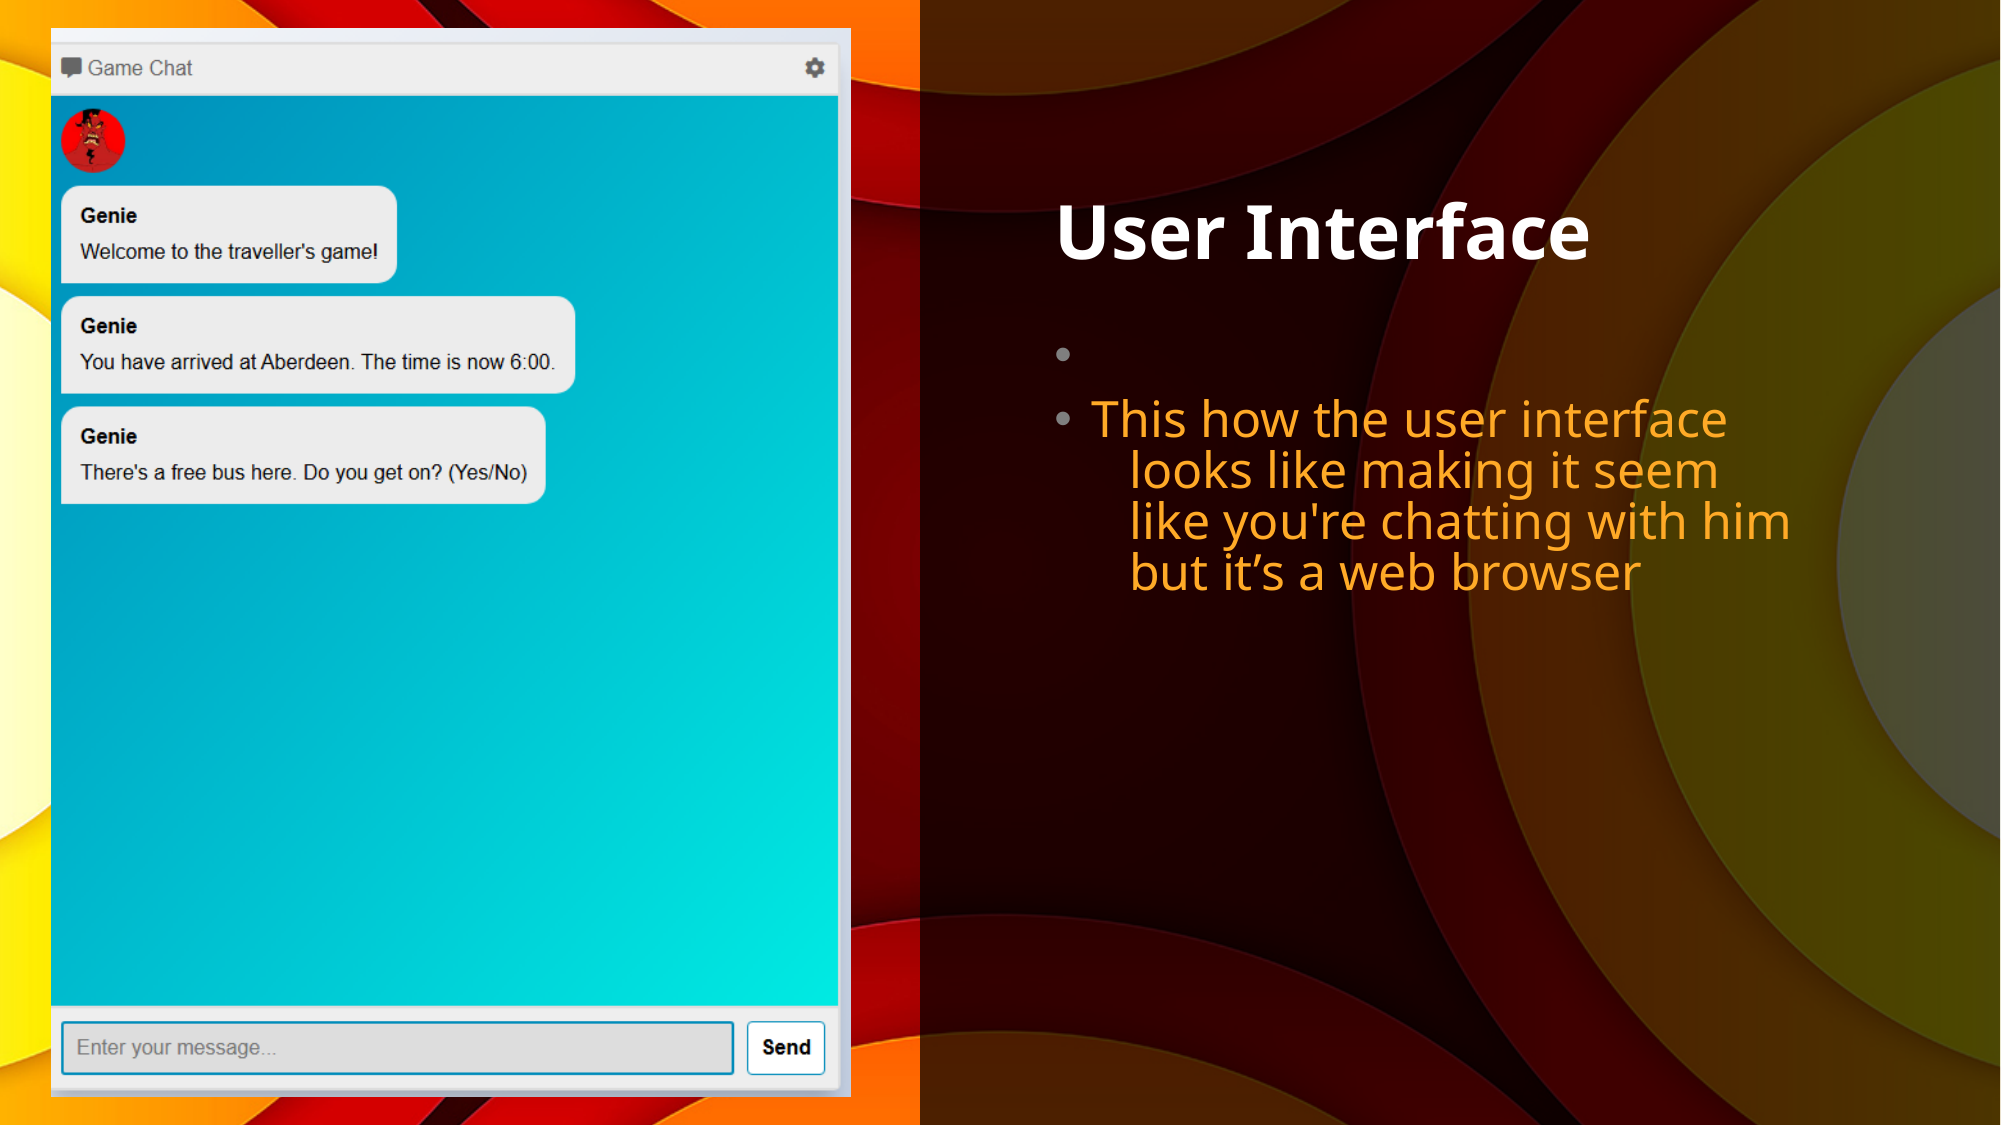

# User Interface
This how the user interface looks like making it seem like you're chatting with him but it’s a web browser